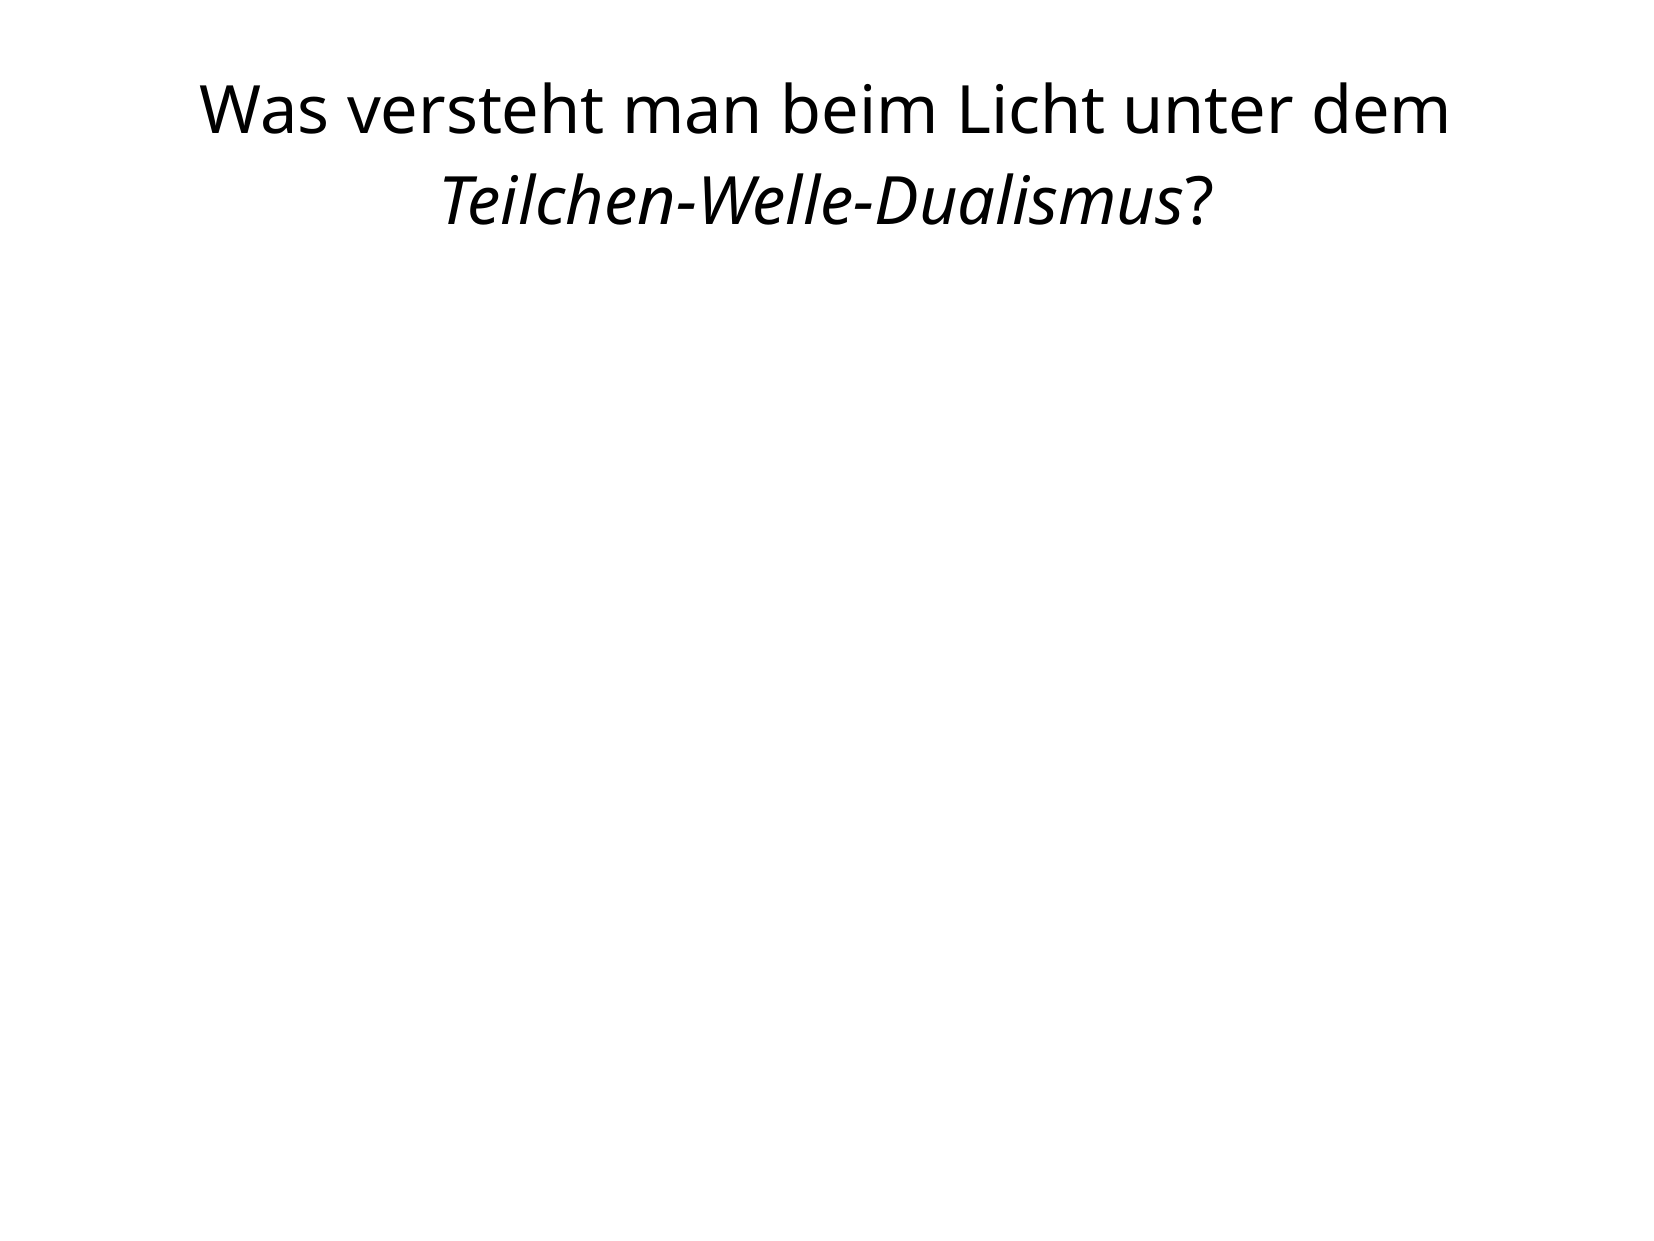

# Was versteht man beim Licht unter dem Teilchen-Welle-Dualismus?